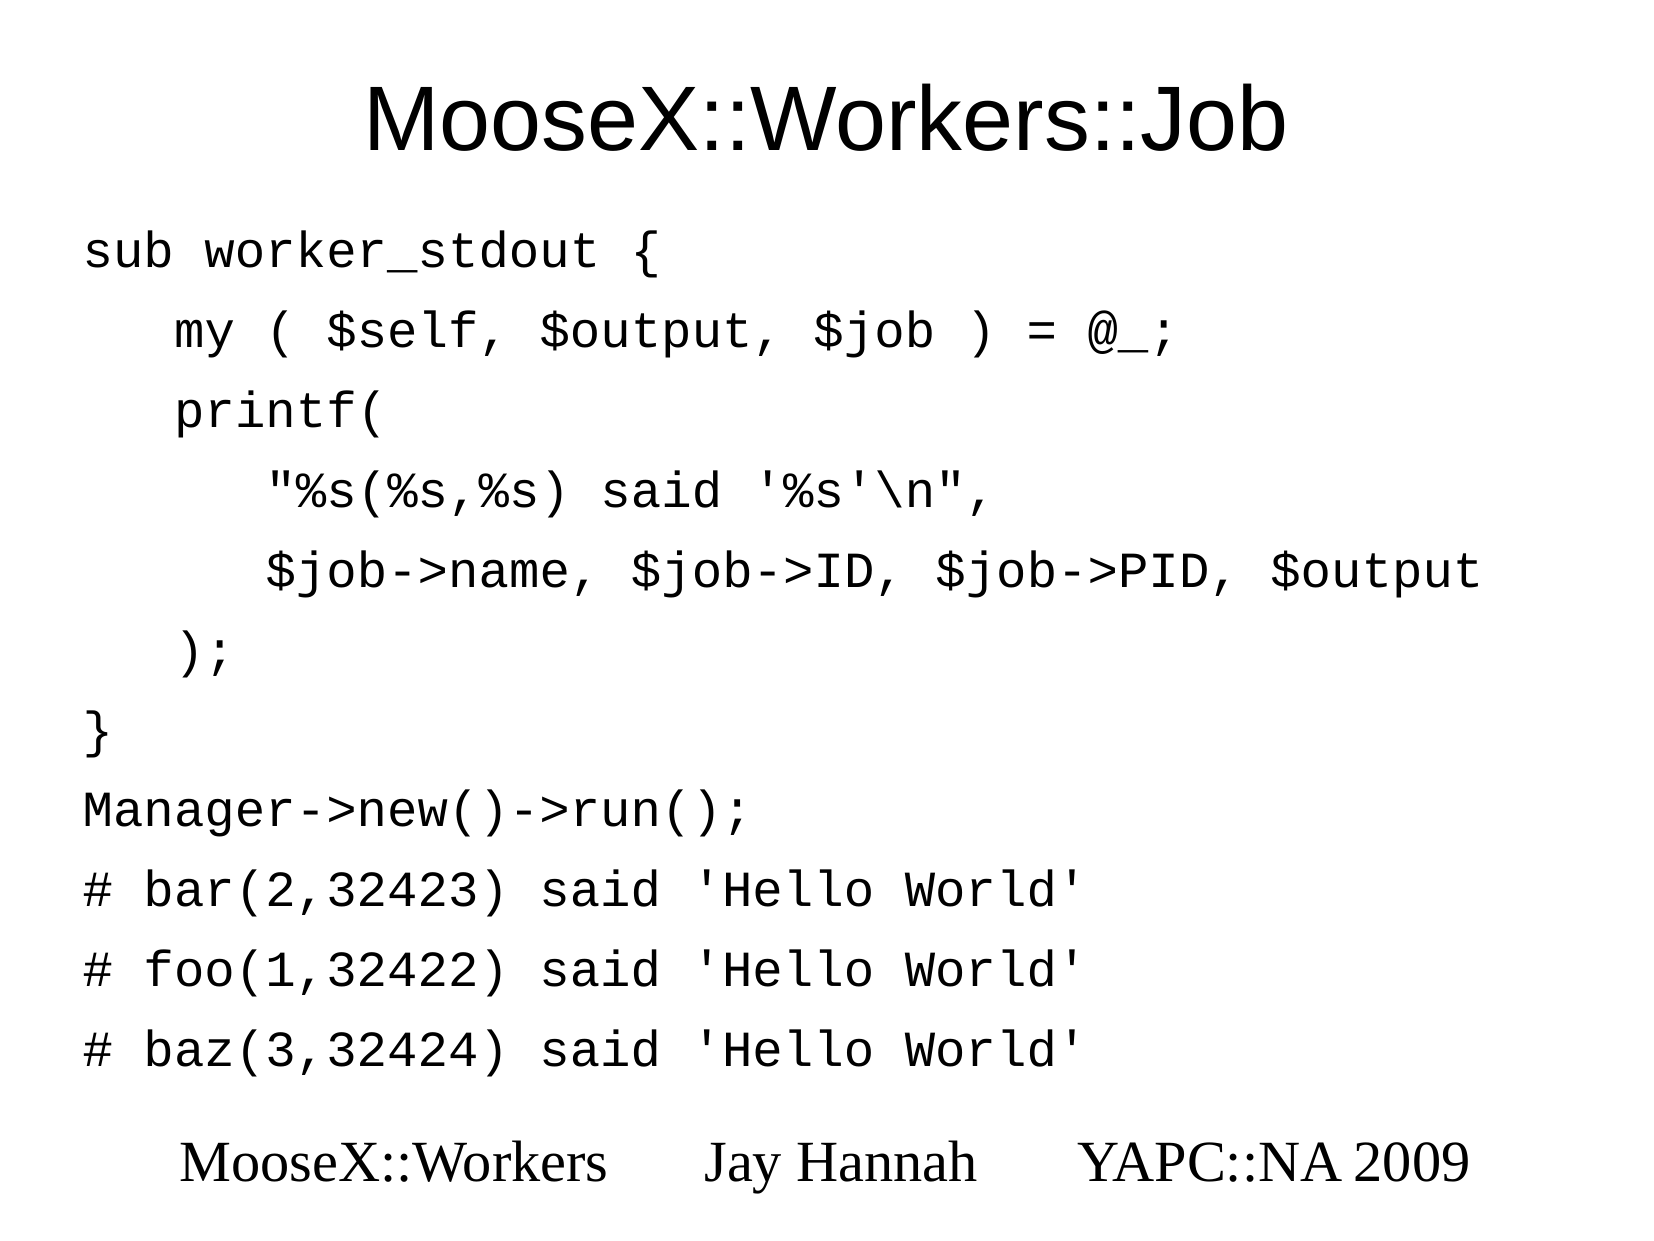

# MooseX::Workers::Job
sub worker_stdout {
 my ( $self, $output, $job ) = @_;
 printf(
 "%s(%s,%s) said '%s'\n",
 $job->name, $job->ID, $job->PID, $output
 );
}
Manager->new()->run();
# bar(2,32423) said 'Hello World'
# foo(1,32422) said 'Hello World'
# baz(3,32424) said 'Hello World'